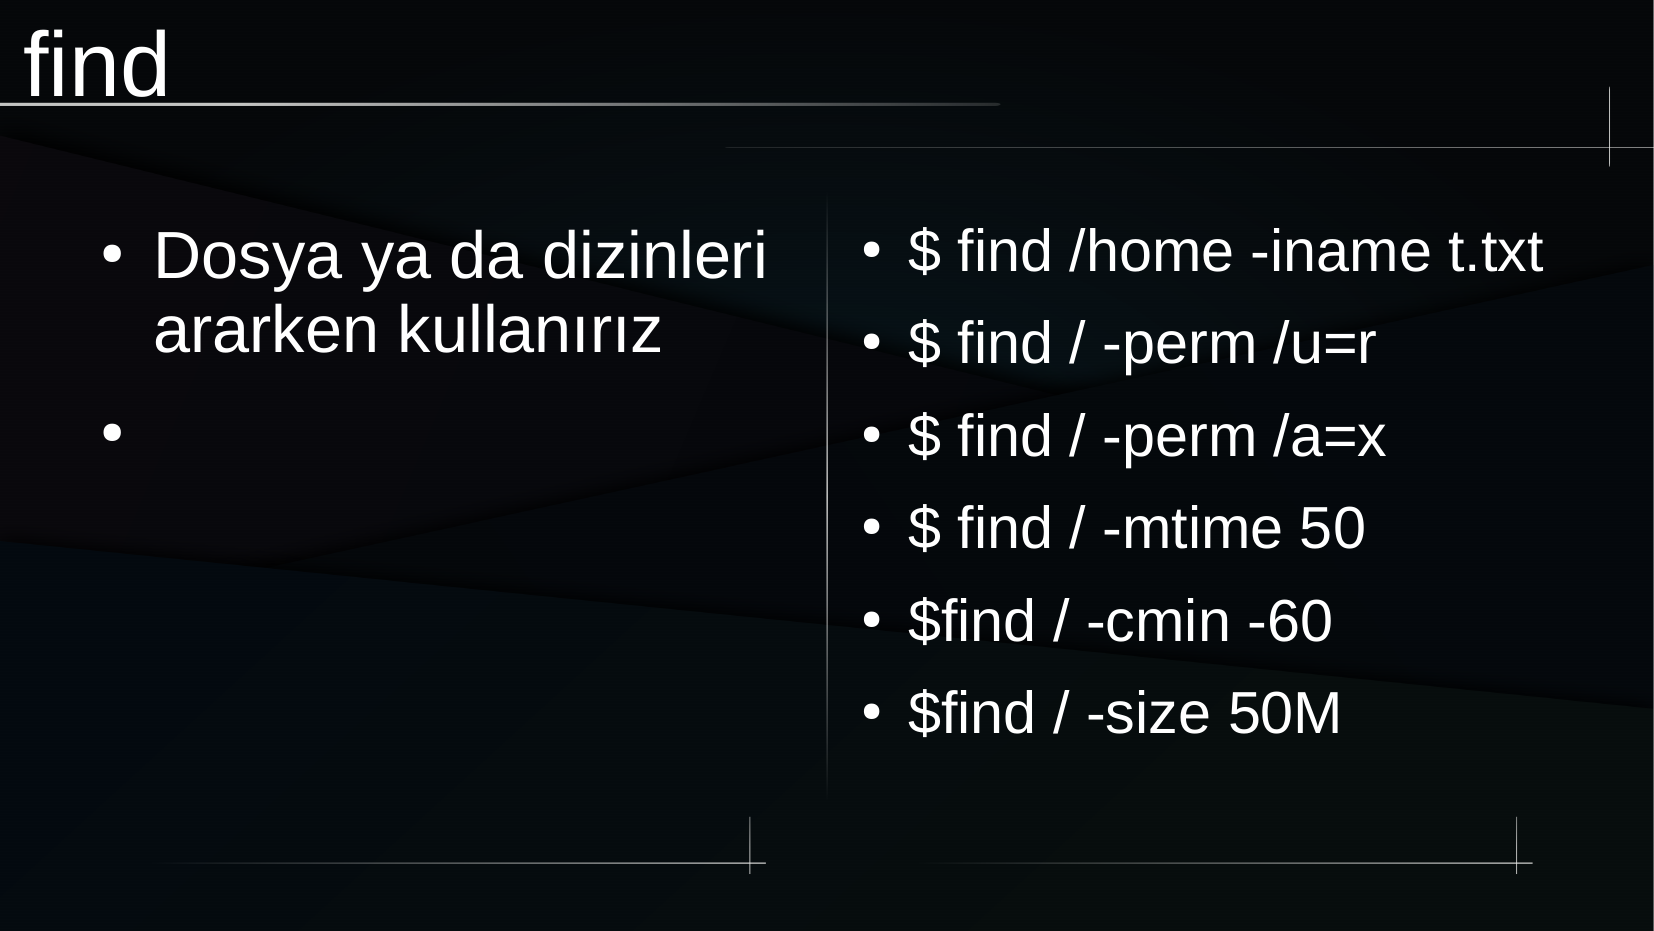

# find
Dosya ya da dizinleri ararken kullanırız
$ find /home -iname t.txt
$ find / -perm /u=r
$ find / -perm /a=x
$ find / -mtime 50
$find / -cmin -60
$find / -size 50M